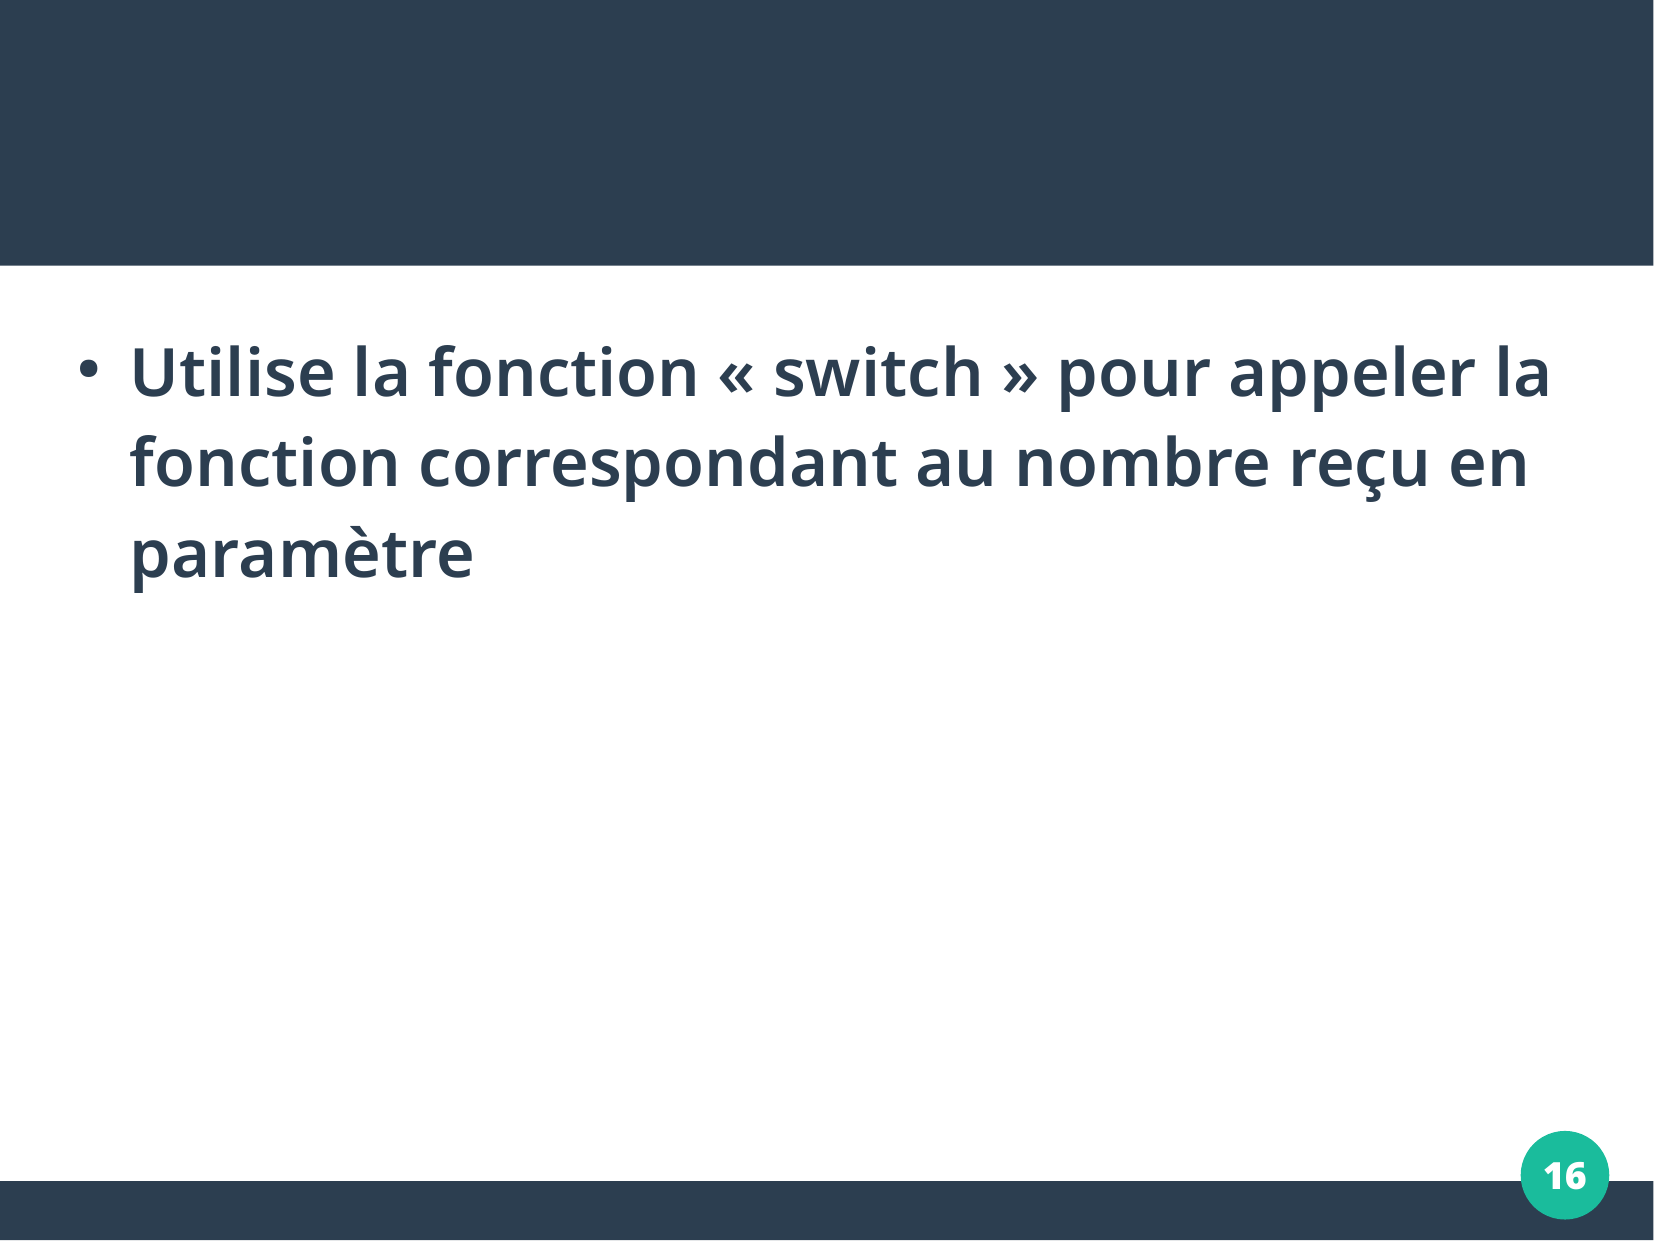

# Utilise la fonction « switch » pour appeler la fonction correspondant au nombre reçu en paramètre
16